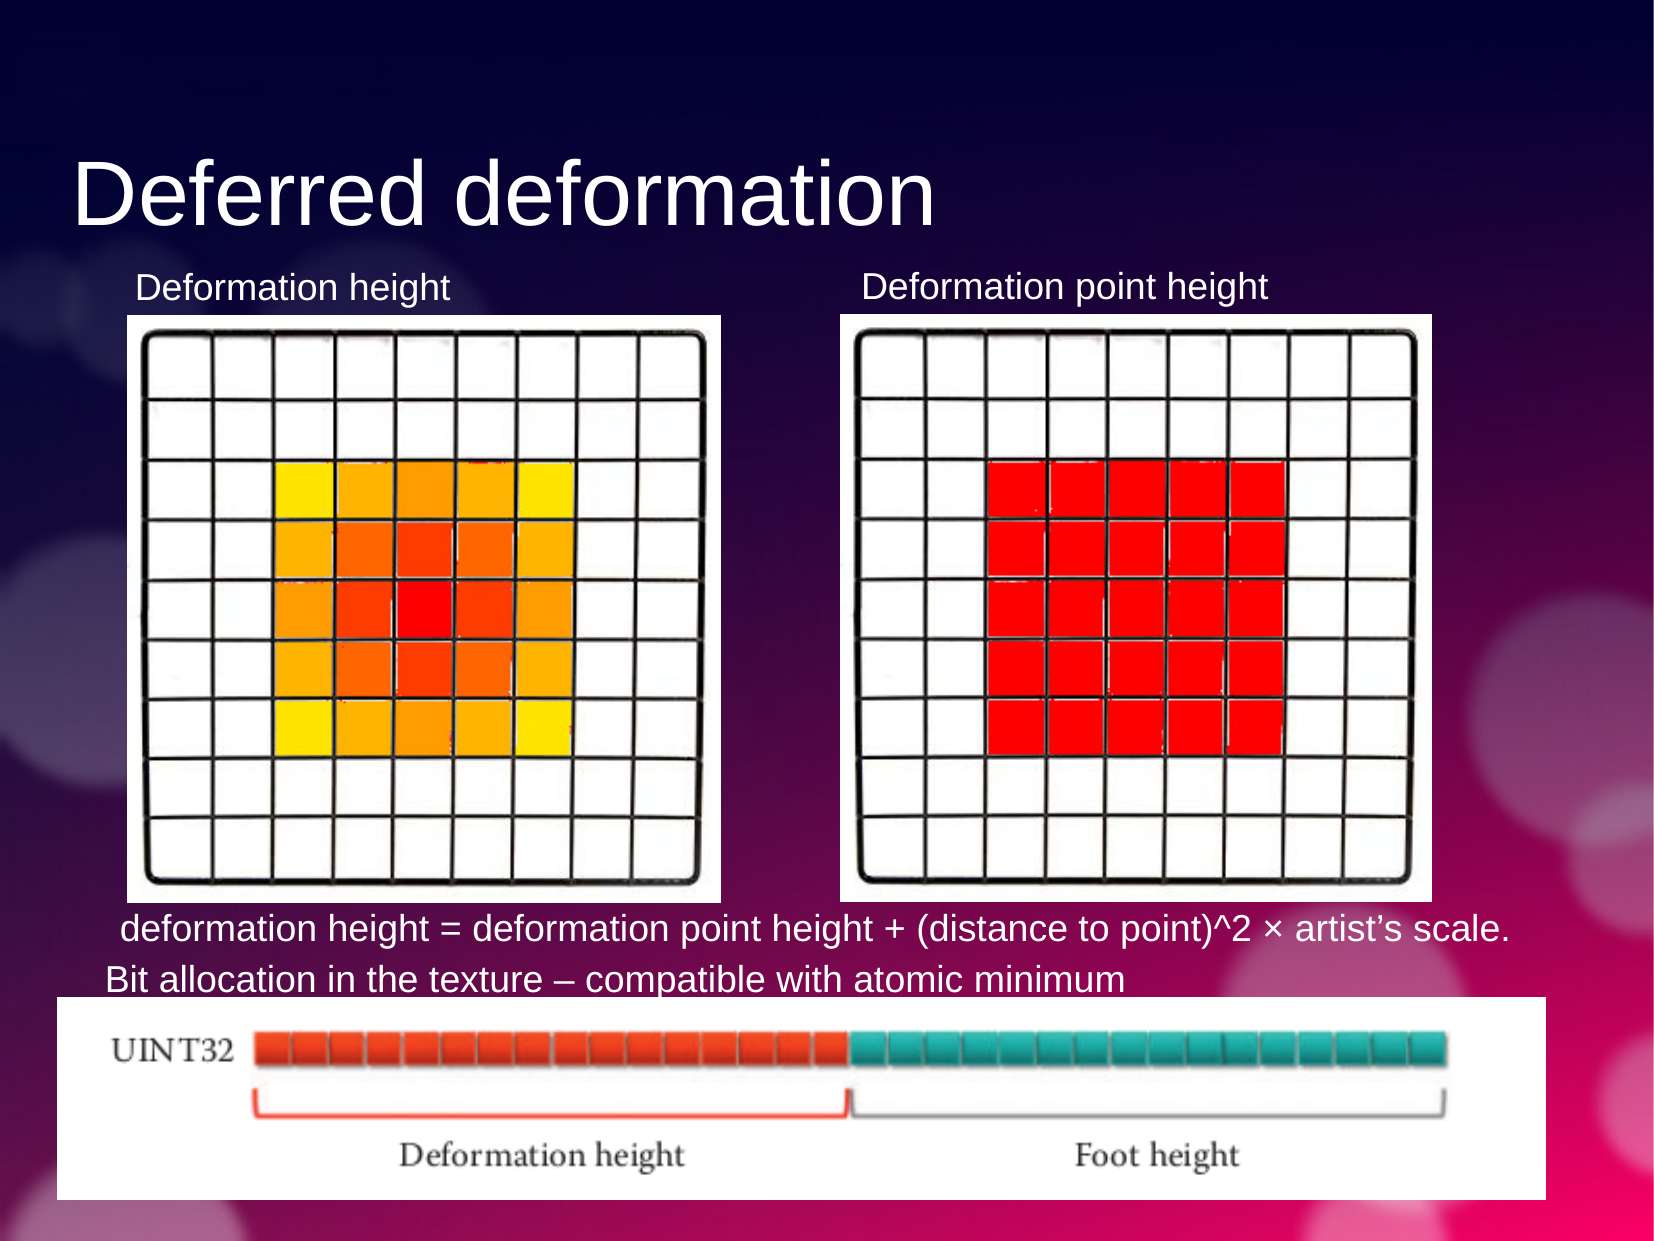

# Deferred deformation
Deformation point height
Deformation height
deformation height = deformation point height + (distance to point)^2 × artist’s scale.
Bit allocation in the texture – compatible with atomic minimum